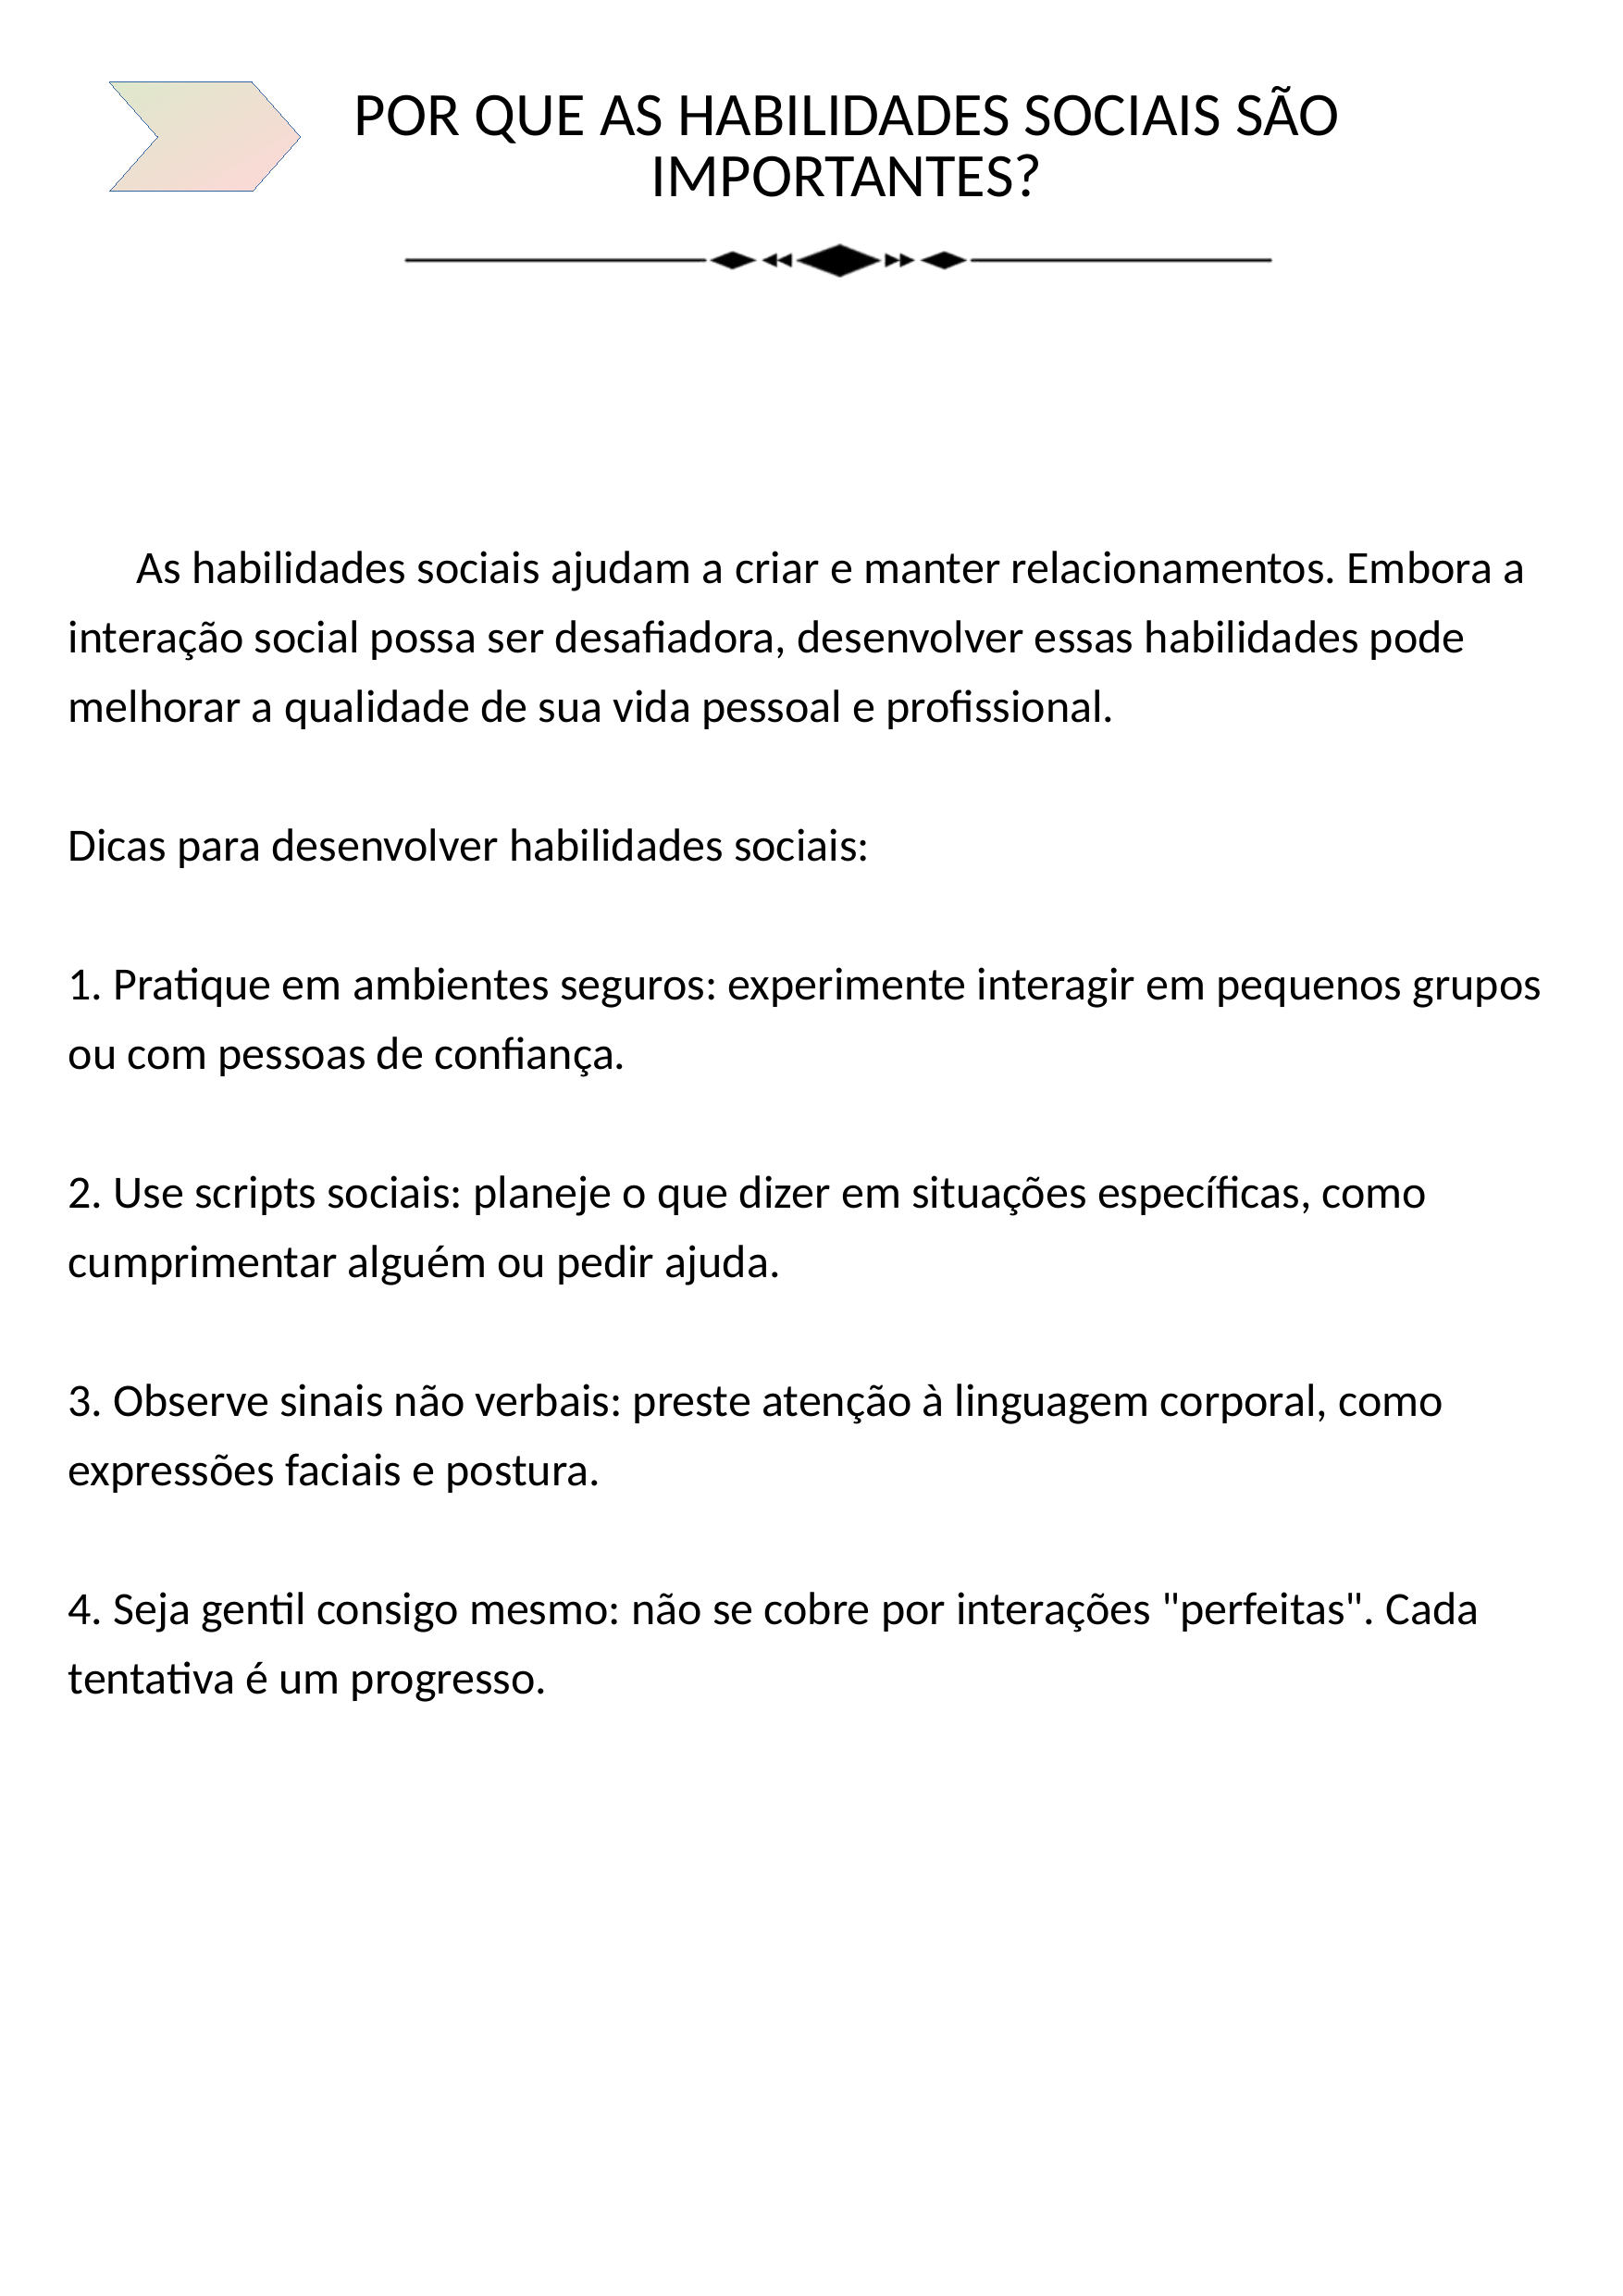

Por que as habilidades sociais são importantes?
	As habilidades sociais ajudam a criar e manter relacionamentos. Embora a interação social possa ser desafiadora, desenvolver essas habilidades pode melhorar a qualidade de sua vida pessoal e profissional.
Dicas para desenvolver habilidades sociais:
1. Pratique em ambientes seguros: experimente interagir em pequenos grupos ou com pessoas de confiança.
2. Use scripts sociais: planeje o que dizer em situações específicas, como cumprimentar alguém ou pedir ajuda.
3. Observe sinais não verbais: preste atenção à linguagem corporal, como expressões faciais e postura.
4. Seja gentil consigo mesmo: não se cobre por interações "perfeitas". Cada tentativa é um progresso.